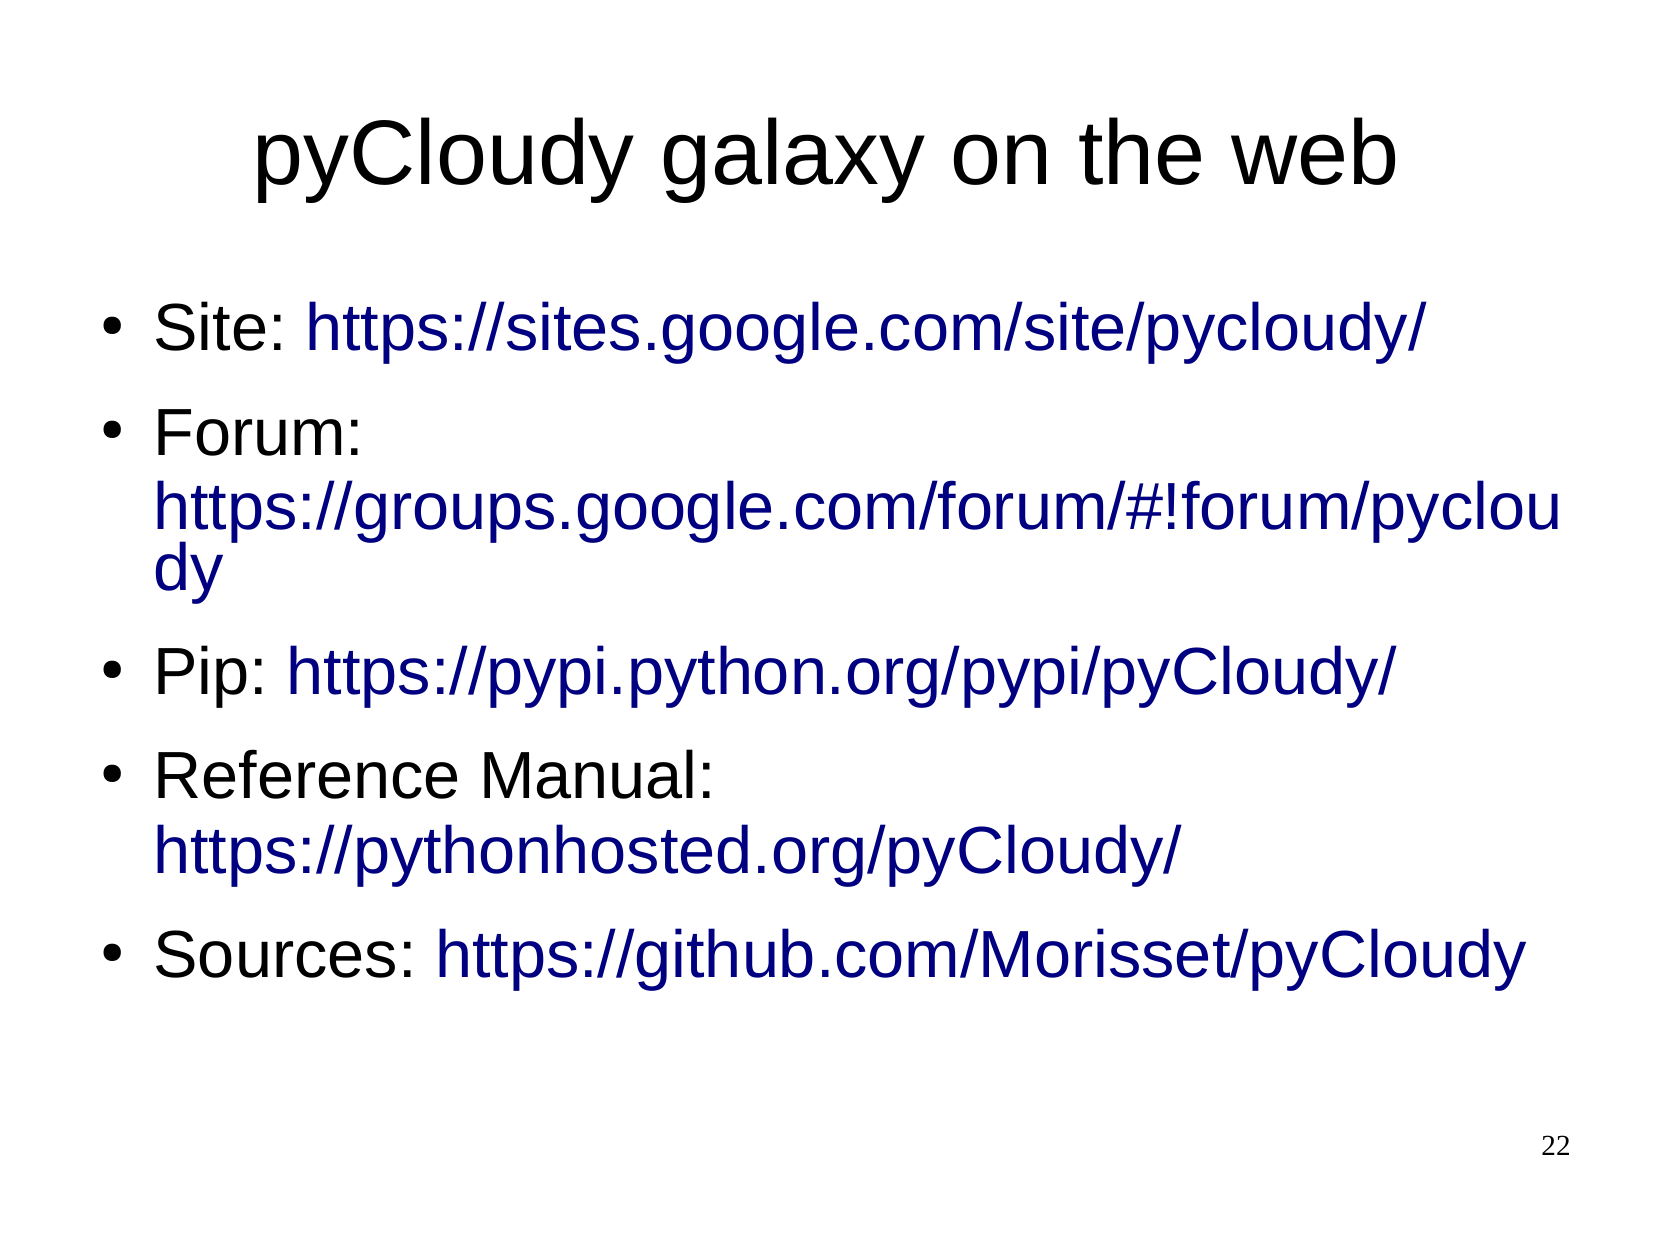

# pyCloudy galaxy on the web
Site: https://sites.google.com/site/pycloudy/
Forum: https://groups.google.com/forum/#!forum/pycloudy
Pip: https://pypi.python.org/pypi/pyCloudy/
Reference Manual: https://pythonhosted.org/pyCloudy/
Sources: https://github.com/Morisset/pyCloudy
22